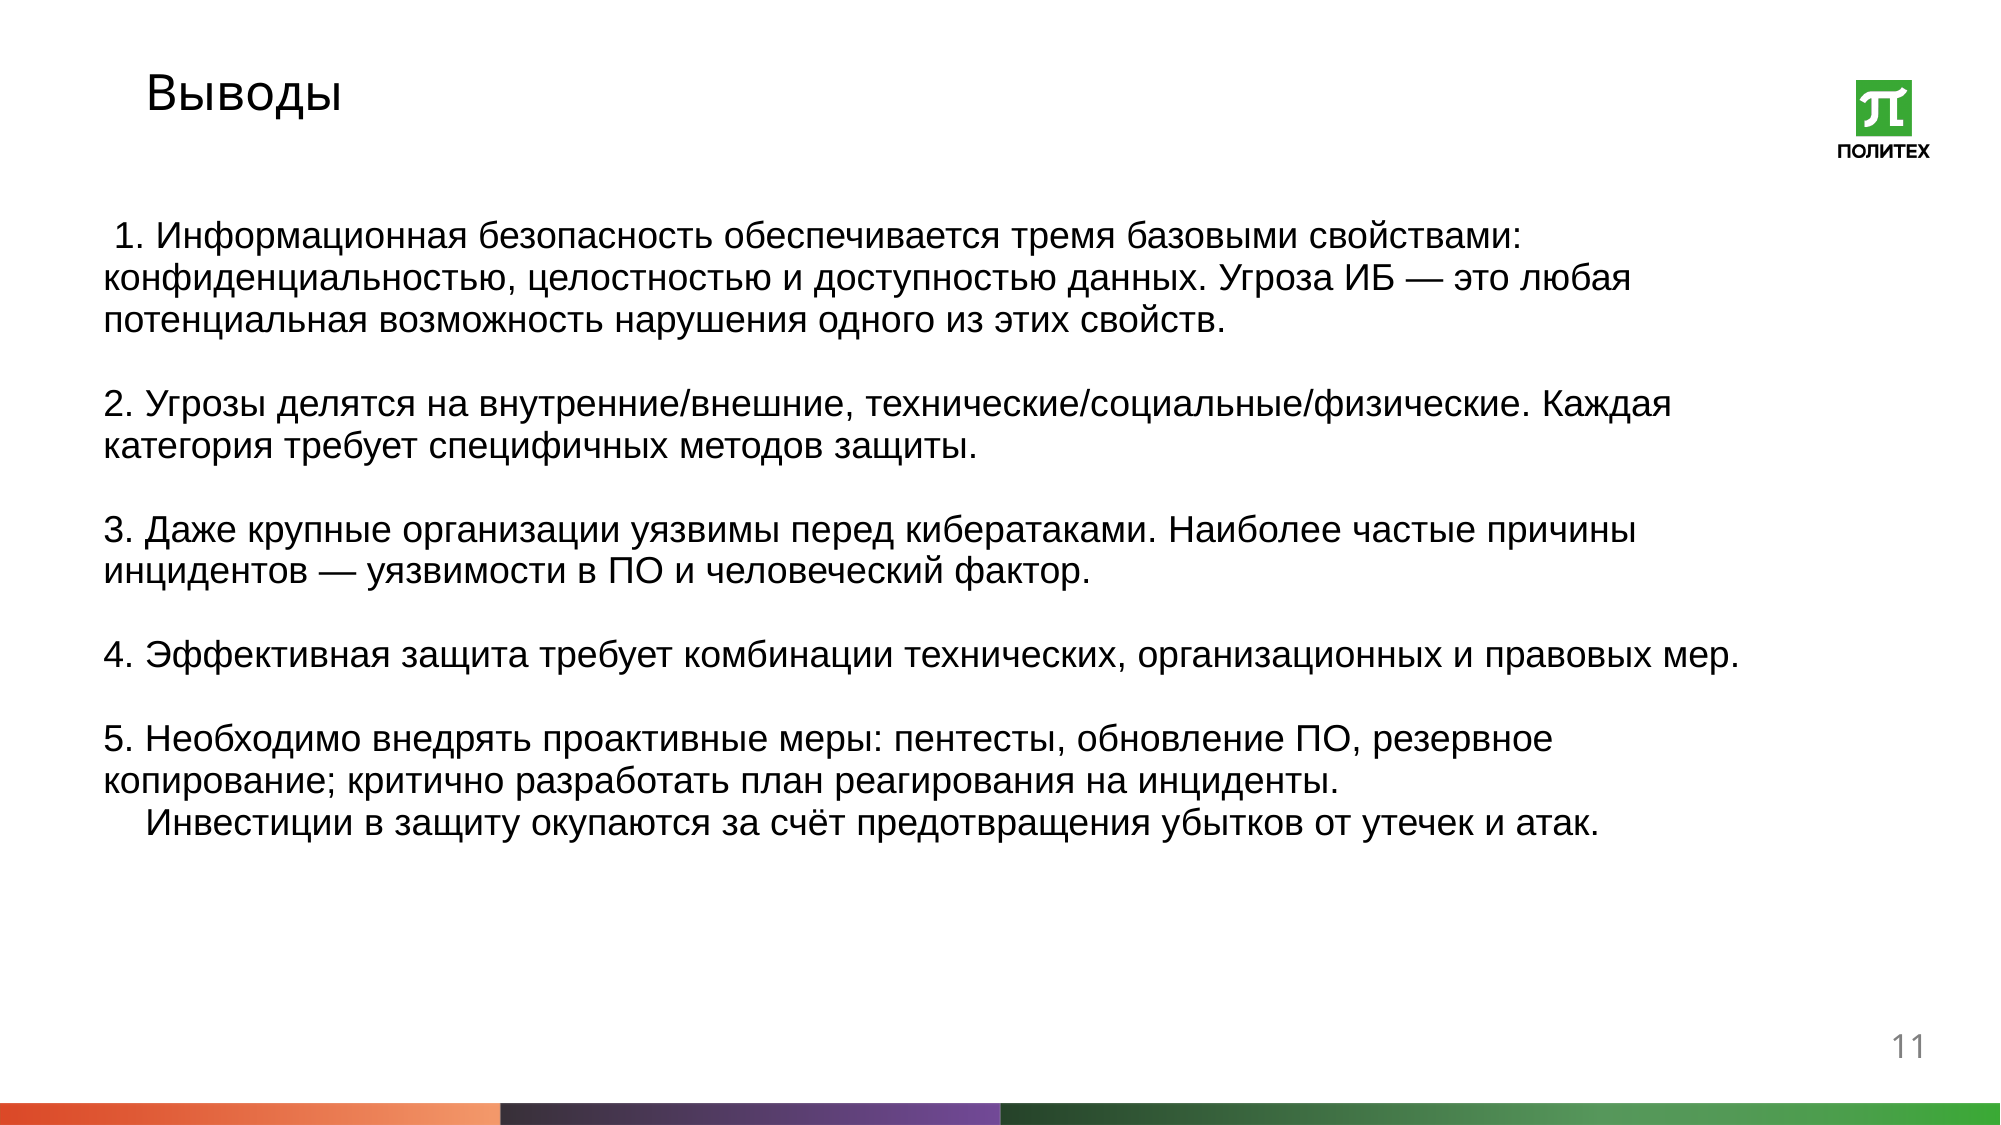

Выводы
 1. Информационная безопасность обеспечивается тремя базовыми свойствами: конфиденциальностью, целостностью и доступностью данных. Угроза ИБ — это любая потенциальная возможность нарушения одного из этих свойств.
2. Угрозы делятся на внутренние/внешние, технические/социальные/физические. Каждая категория требует специфичных методов защиты.
3. Даже крупные организации уязвимы перед кибератаками. Наиболее частые причины инцидентов — уязвимости в ПО и человеческий фактор.
4. Эффективная защита требует комбинации технических, организационных и правовых мер.
5. Необходимо внедрять проактивные меры: пентесты, обновление ПО, резервное копирование; критично разработать план реагирования на инциденты.
 Инвестиции в защиту окупаются за счёт предотвращения убытков от утечек и атак.